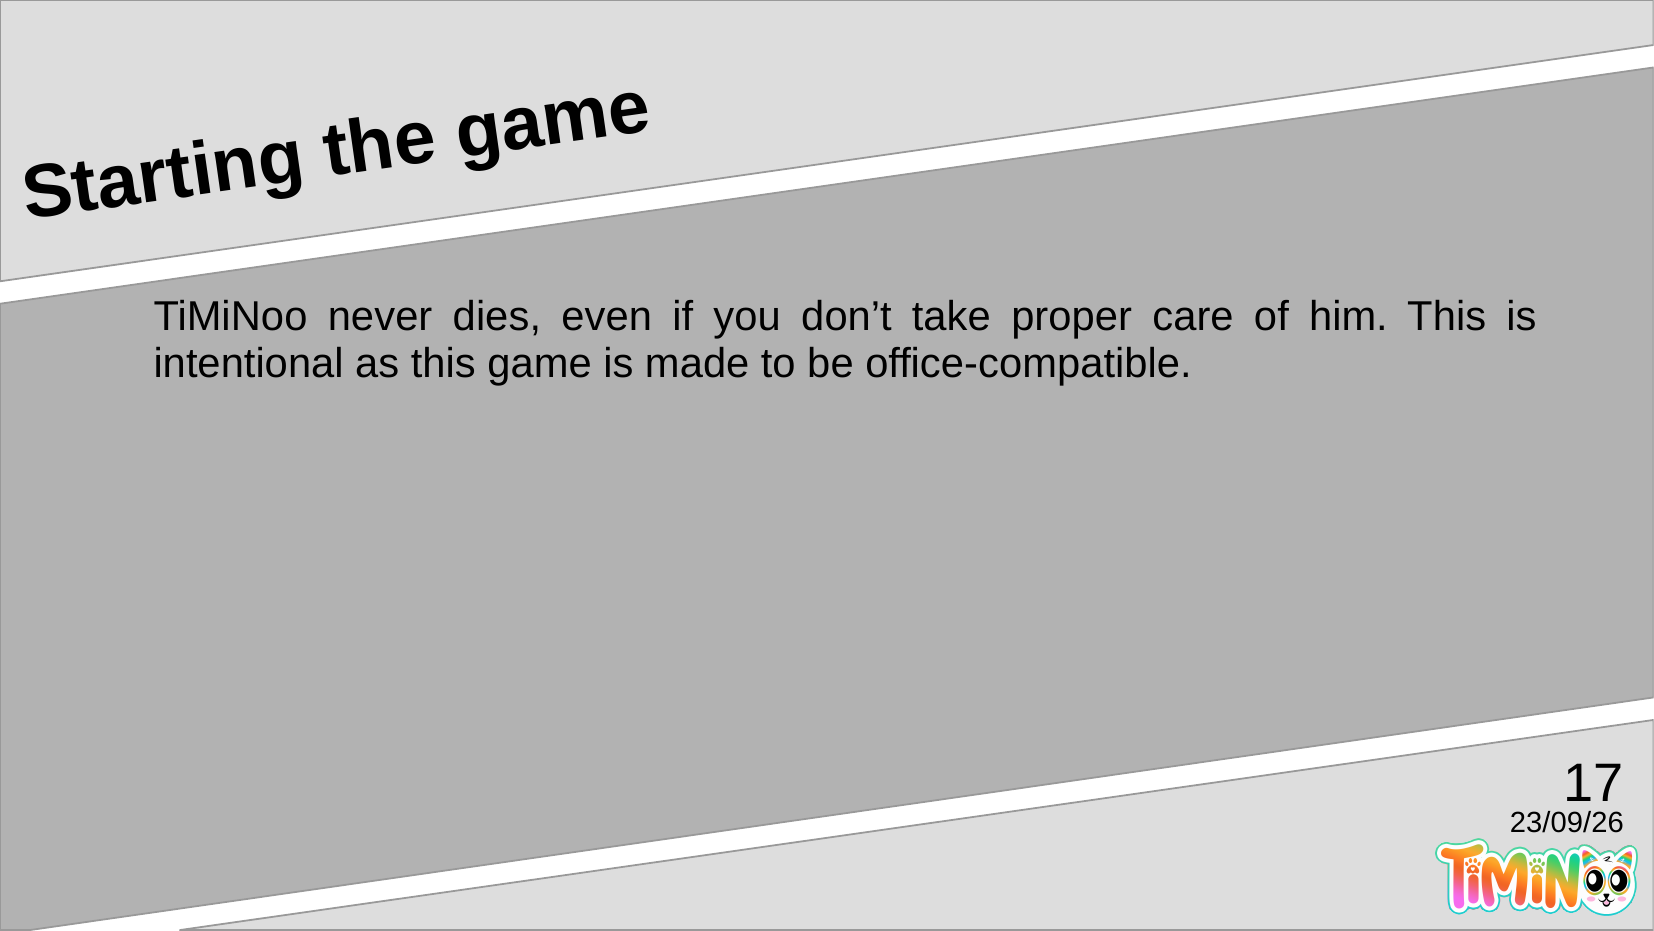

# Starting the game
TiMiNoo never dies, even if you don’t take proper care of him. This is intentional as this game is made to be office-compatible.
17